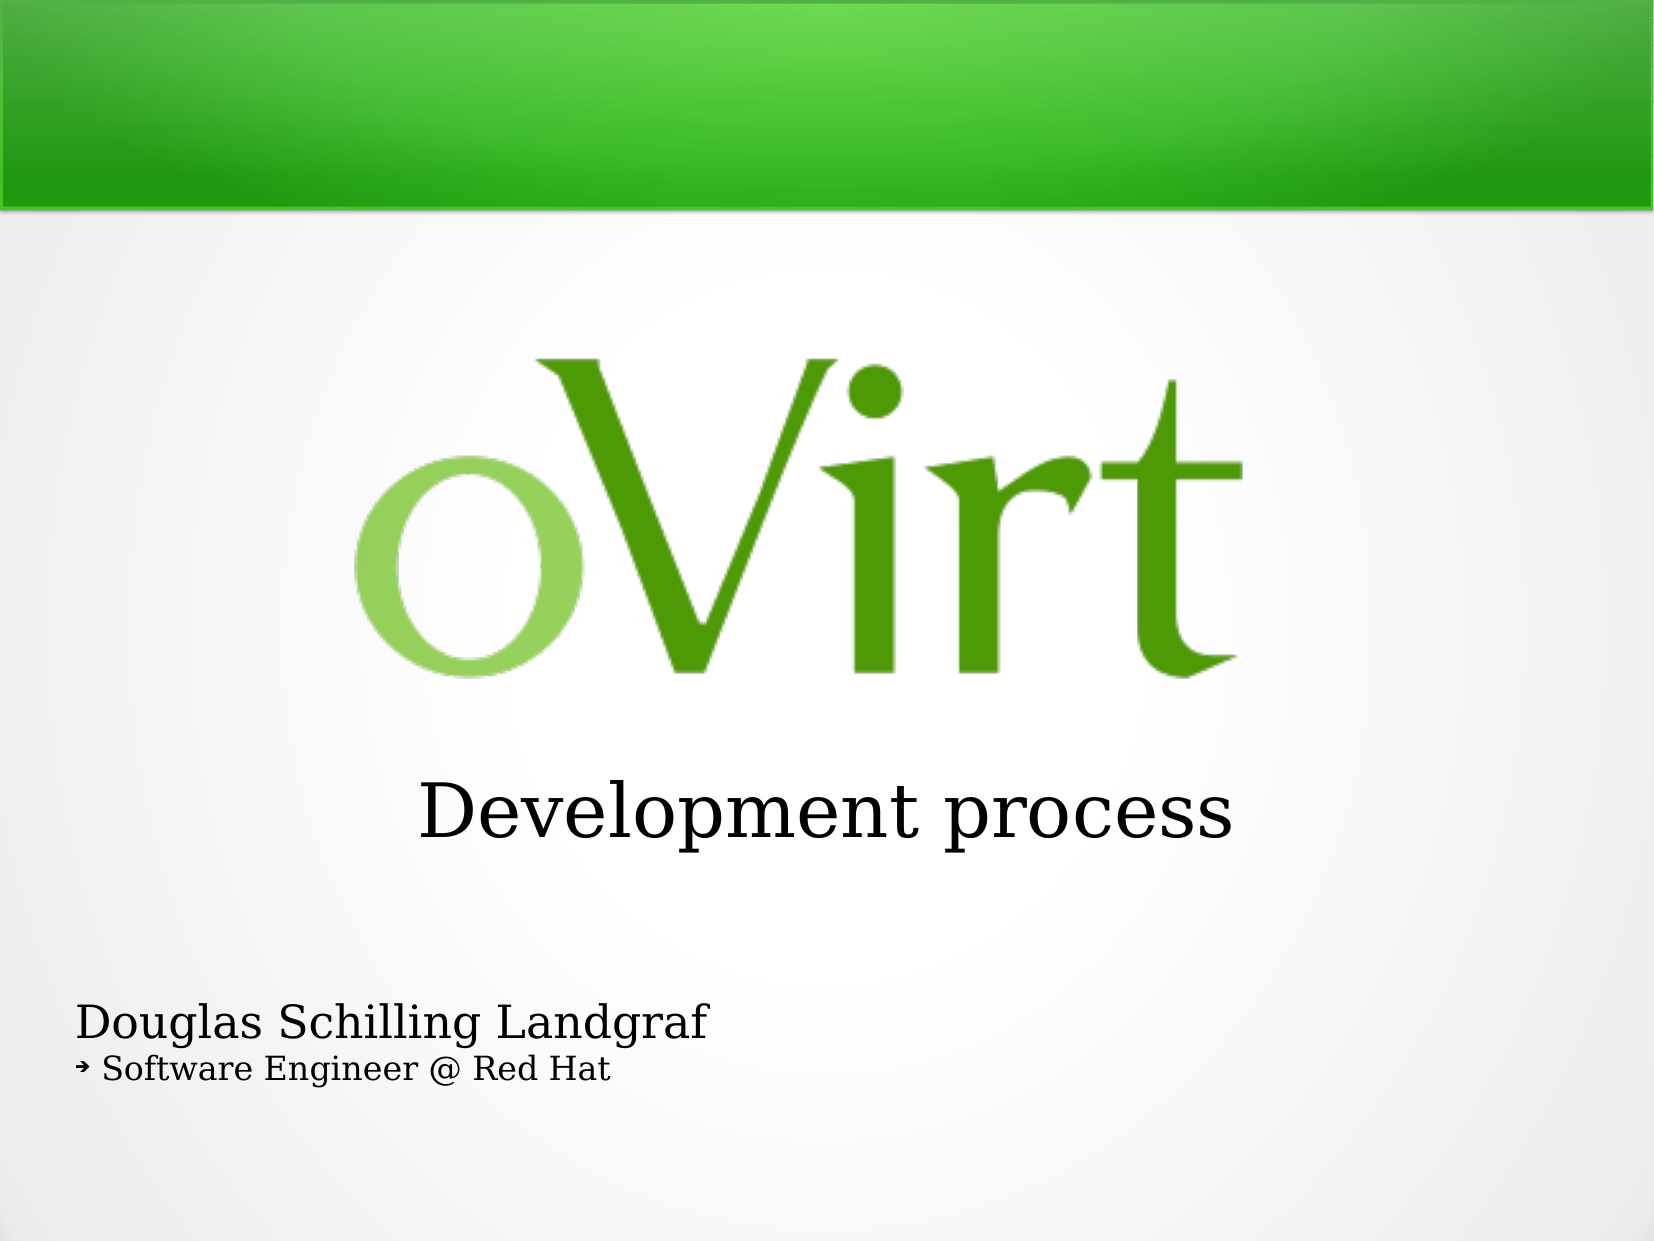

# Development process
Douglas Schilling Landgraf
 Software Engineer @ Red Hat